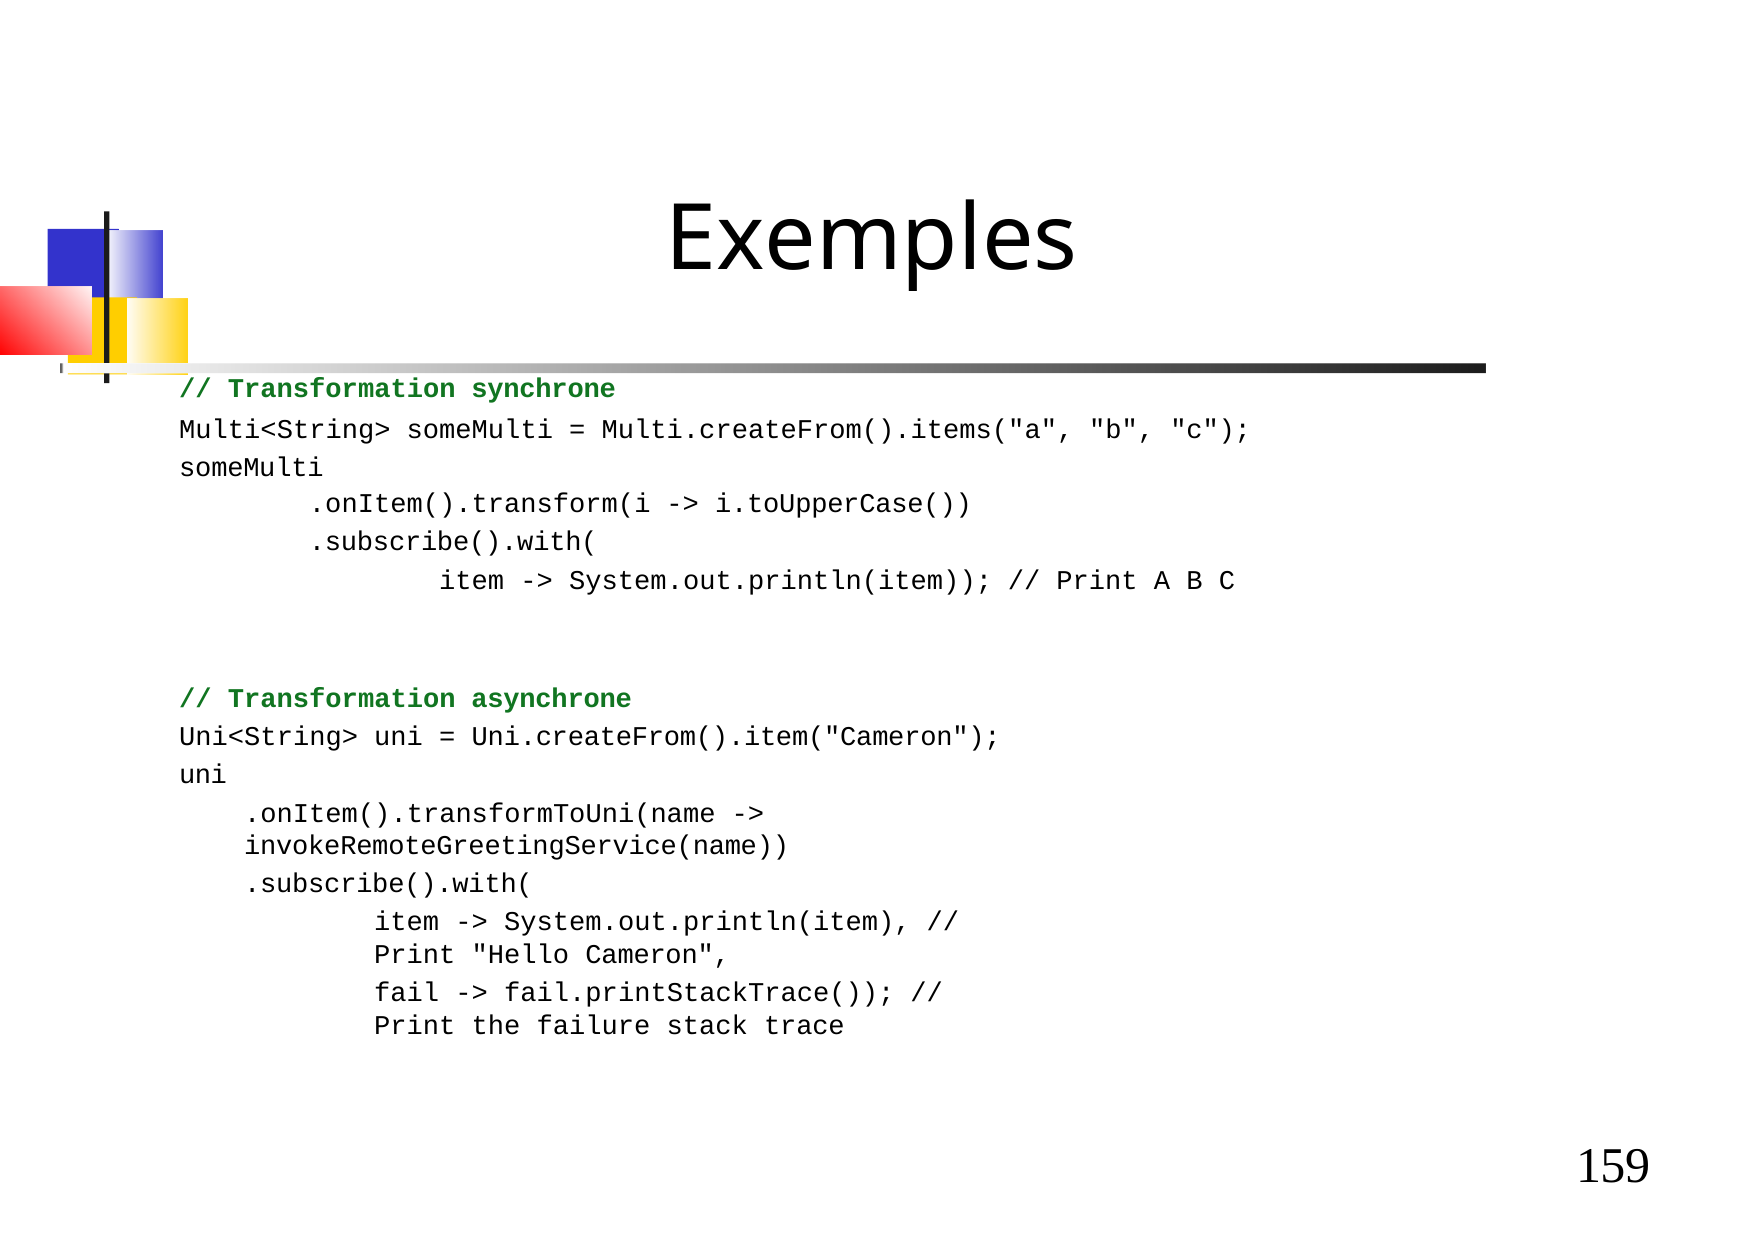

# Exemples
// Transformation synchrone
Multi<String> someMulti = Multi.createFrom().items("a", "b", "c"); someMulti
.onItem().transform(i -> i.toUpperCase())
.subscribe().with(
item -> System.out.println(item)); // Print A B C
// Transformation asynchrone
Uni<String> uni = Uni.createFrom().item("Cameron"); uni
.onItem().transformToUni(name -> invokeRemoteGreetingService(name))
.subscribe().with(
item -> System.out.println(item), // Print "Hello Cameron",
fail -> fail.printStackTrace()); // Print the failure stack trace
159